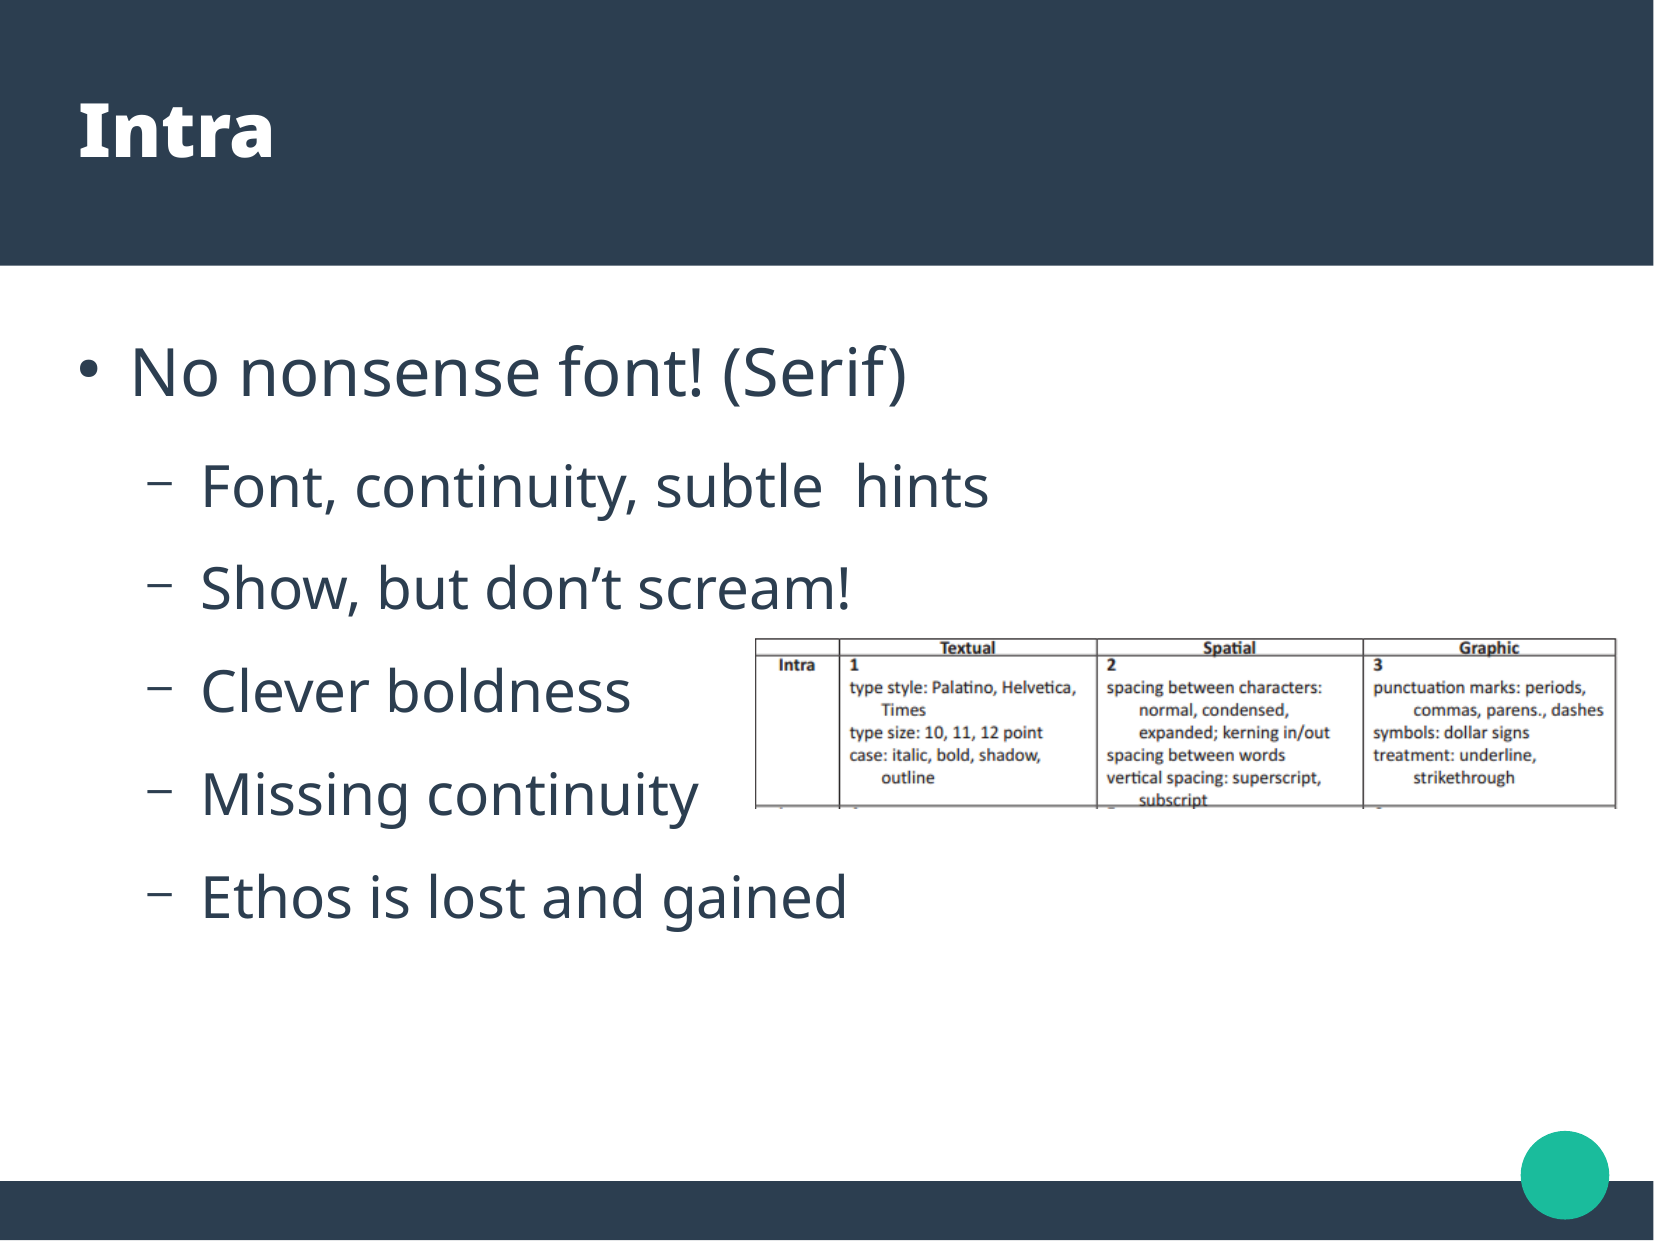

# Intra
No nonsense font! (Serif)
Font, continuity, subtle hints
Show, but don’t scream!
Clever boldness
Missing continuity
Ethos is lost and gained